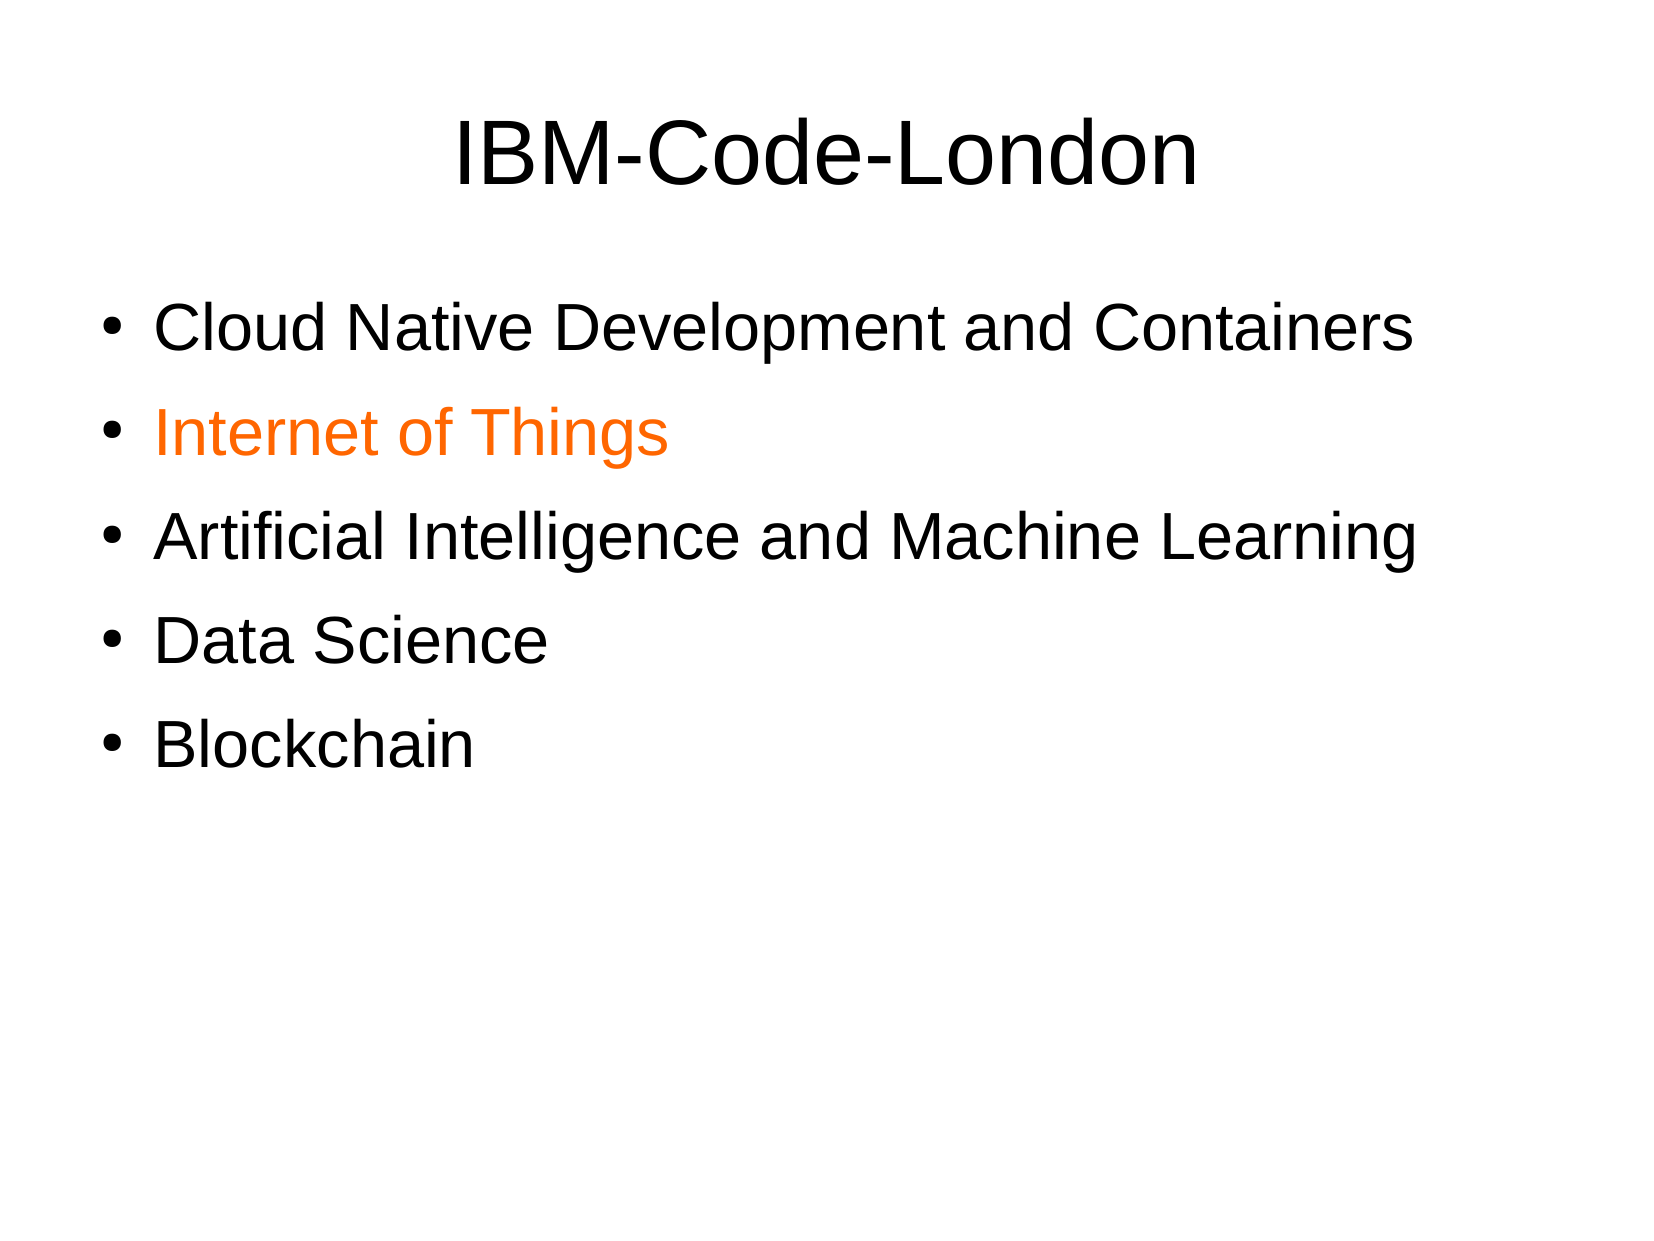

# IBM-Code-London
Cloud Native Development and Containers
Internet of Things
Artificial Intelligence and Machine Learning
Data Science
Blockchain